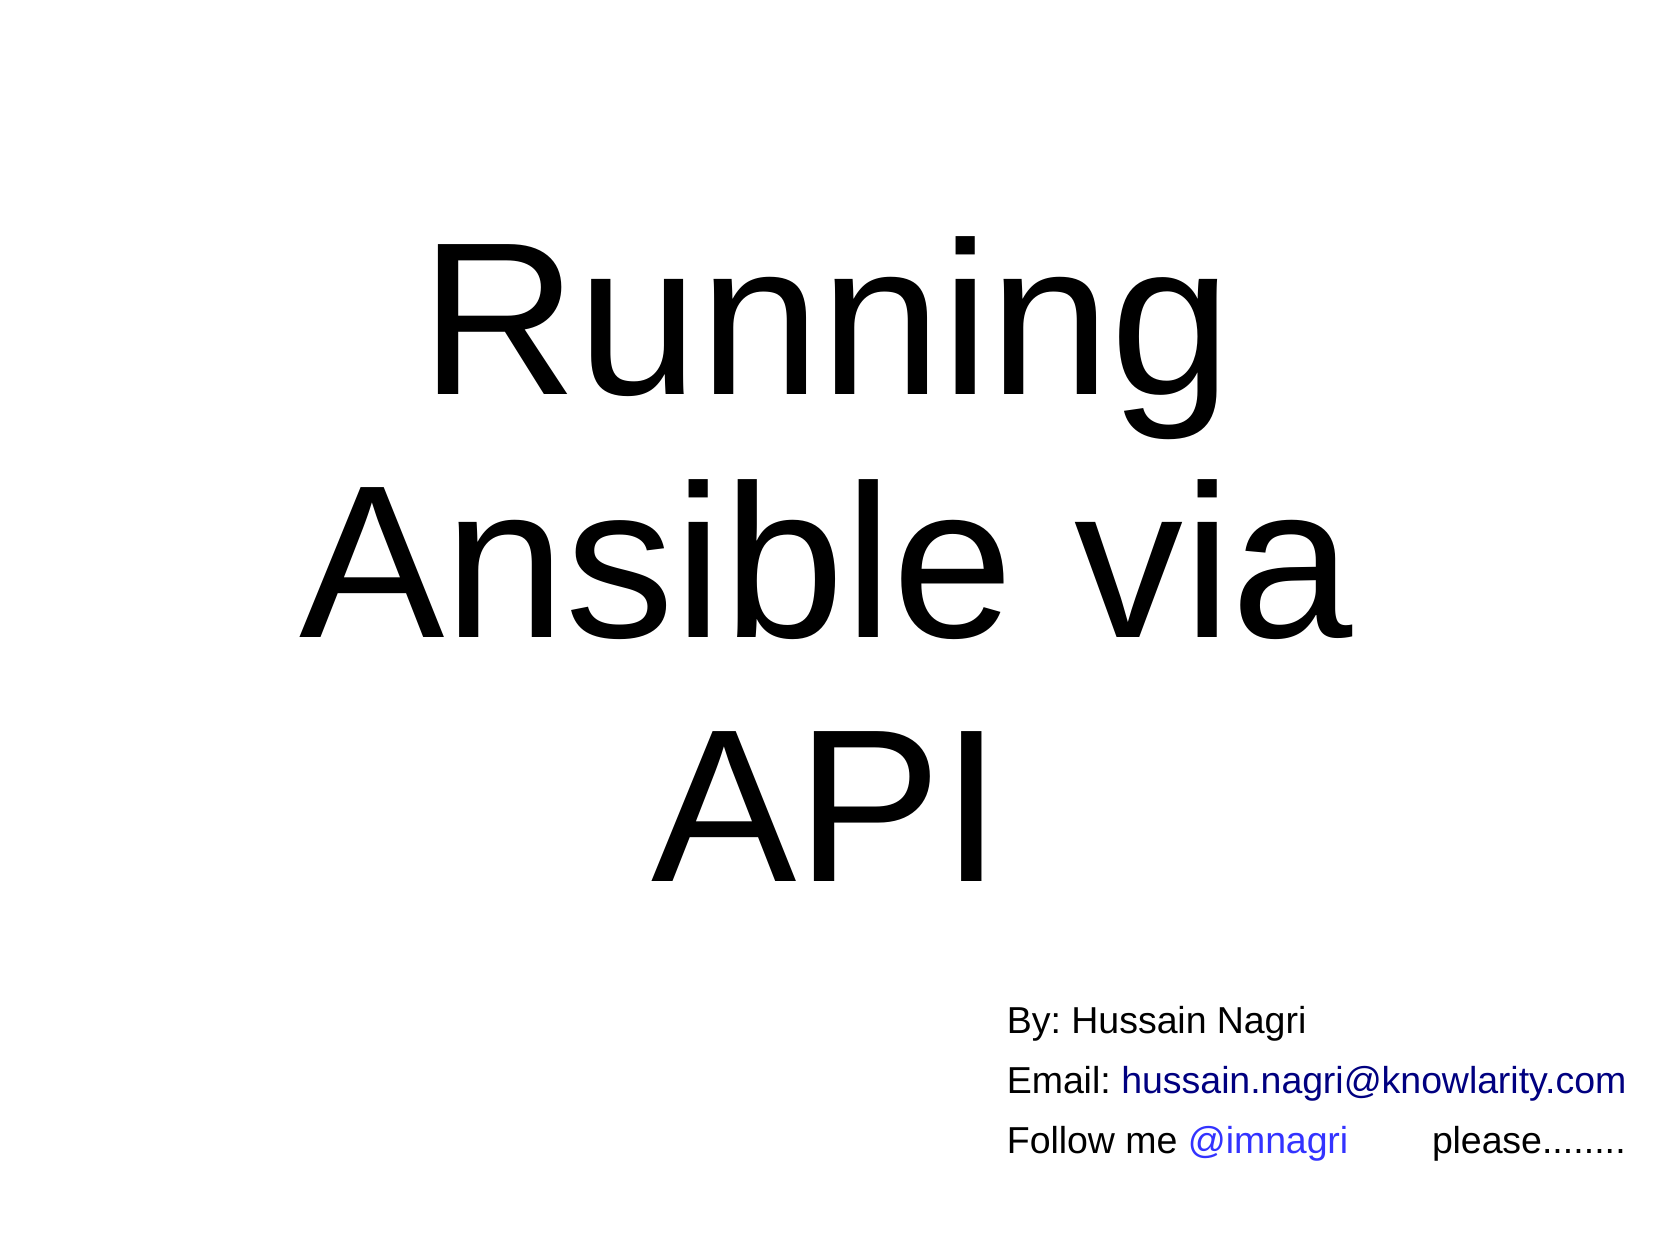

# Running Ansible via API
By: Hussain Nagri
Email: hussain.nagri@knowlarity.com
Follow me @imnagri please........